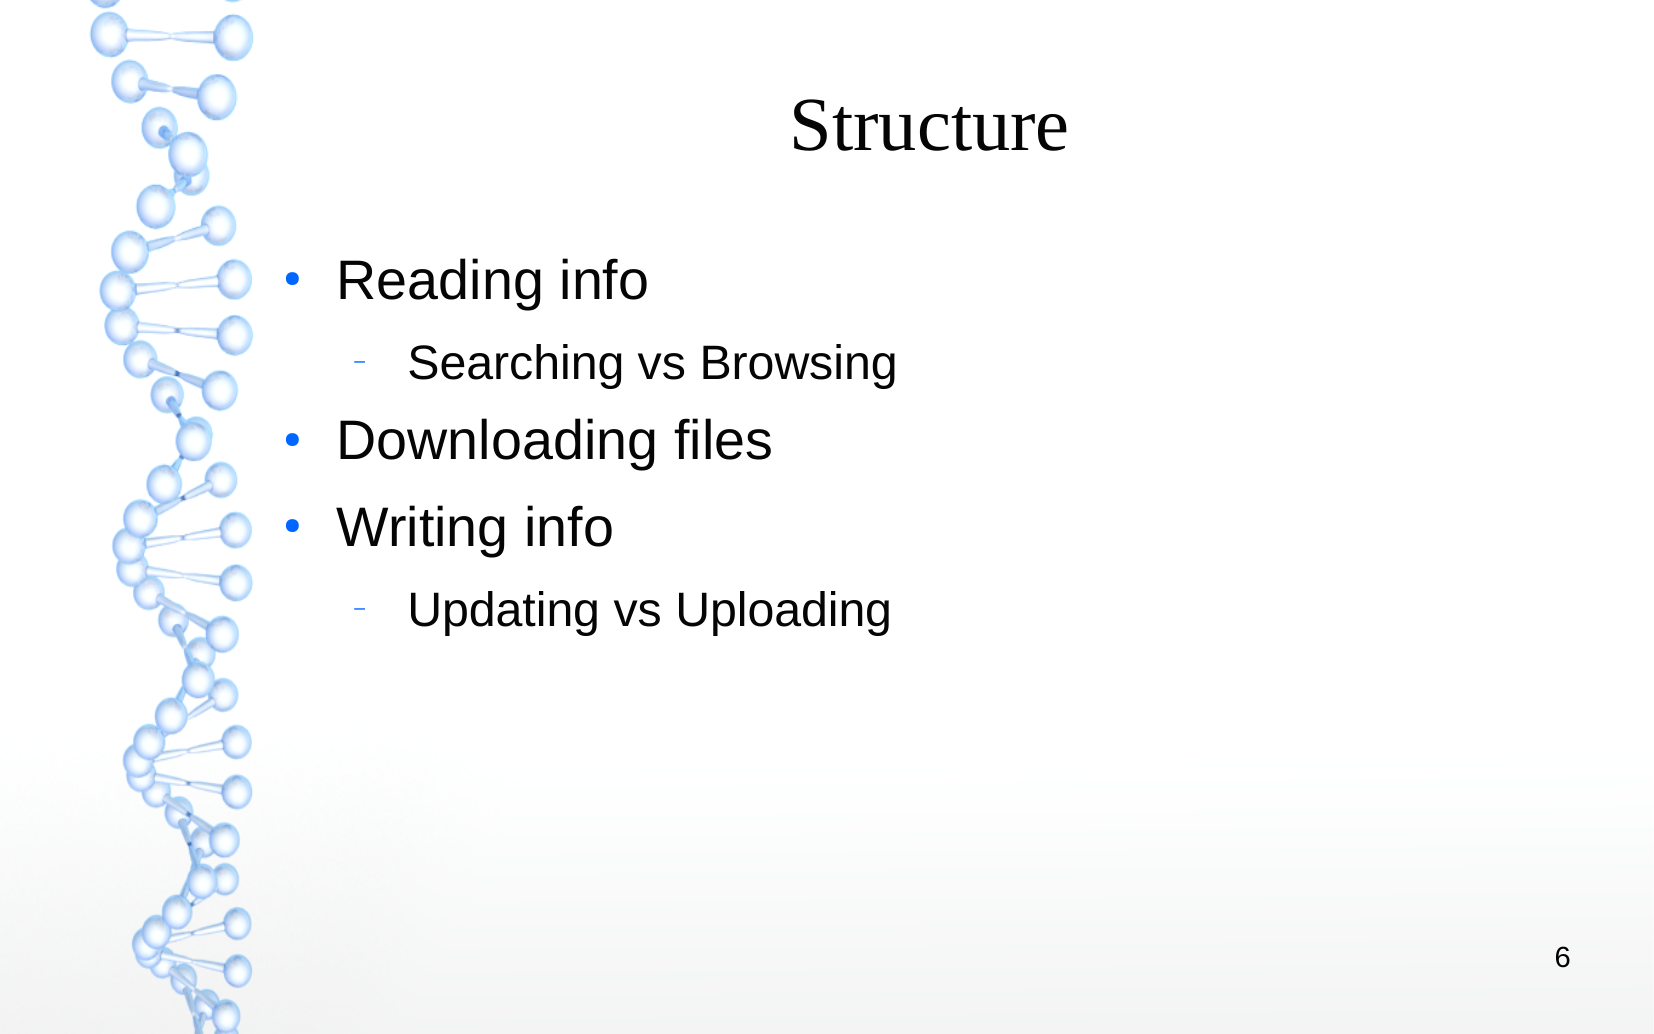

# Structure
Reading info
Searching vs Browsing
Downloading files
Writing info
Updating vs Uploading
6